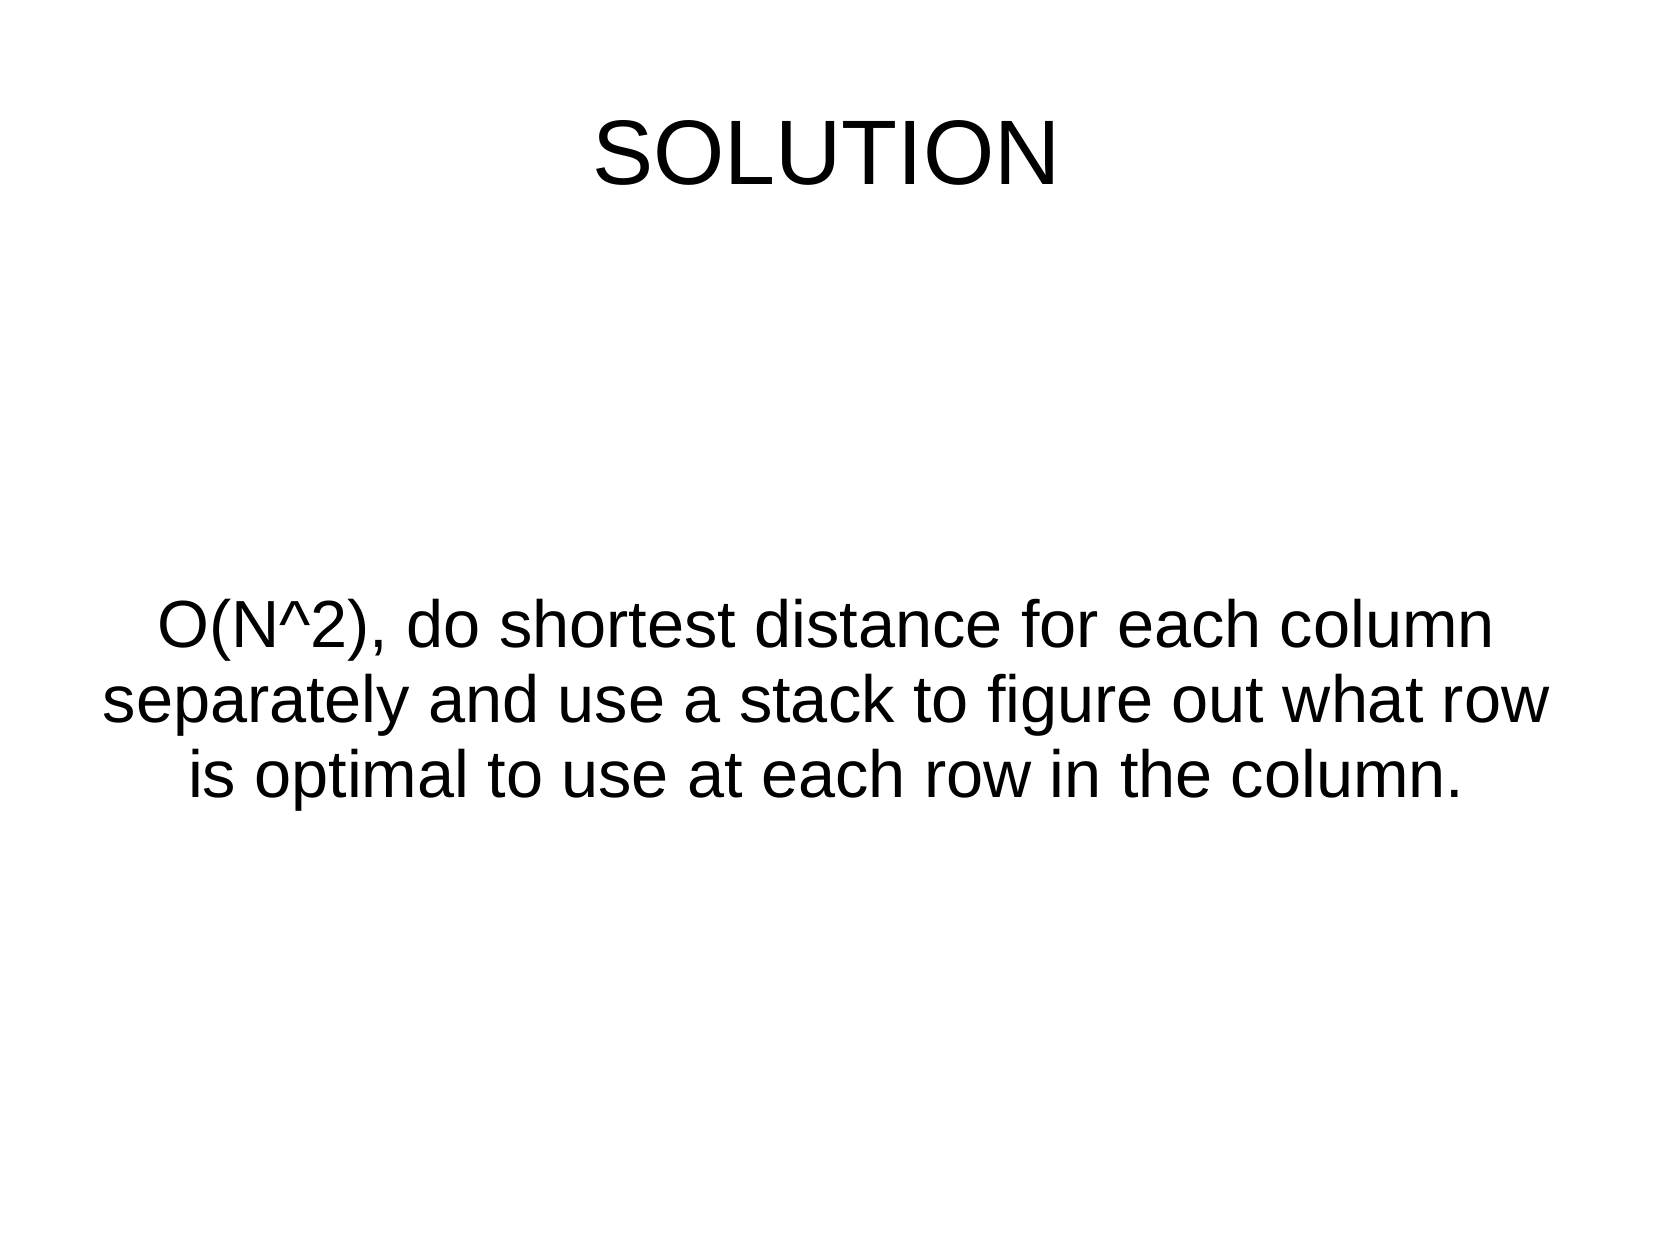

# SOLUTION
O(N^2), do shortest distance for each column separately and use a stack to figure out what row is optimal to use at each row in the column.